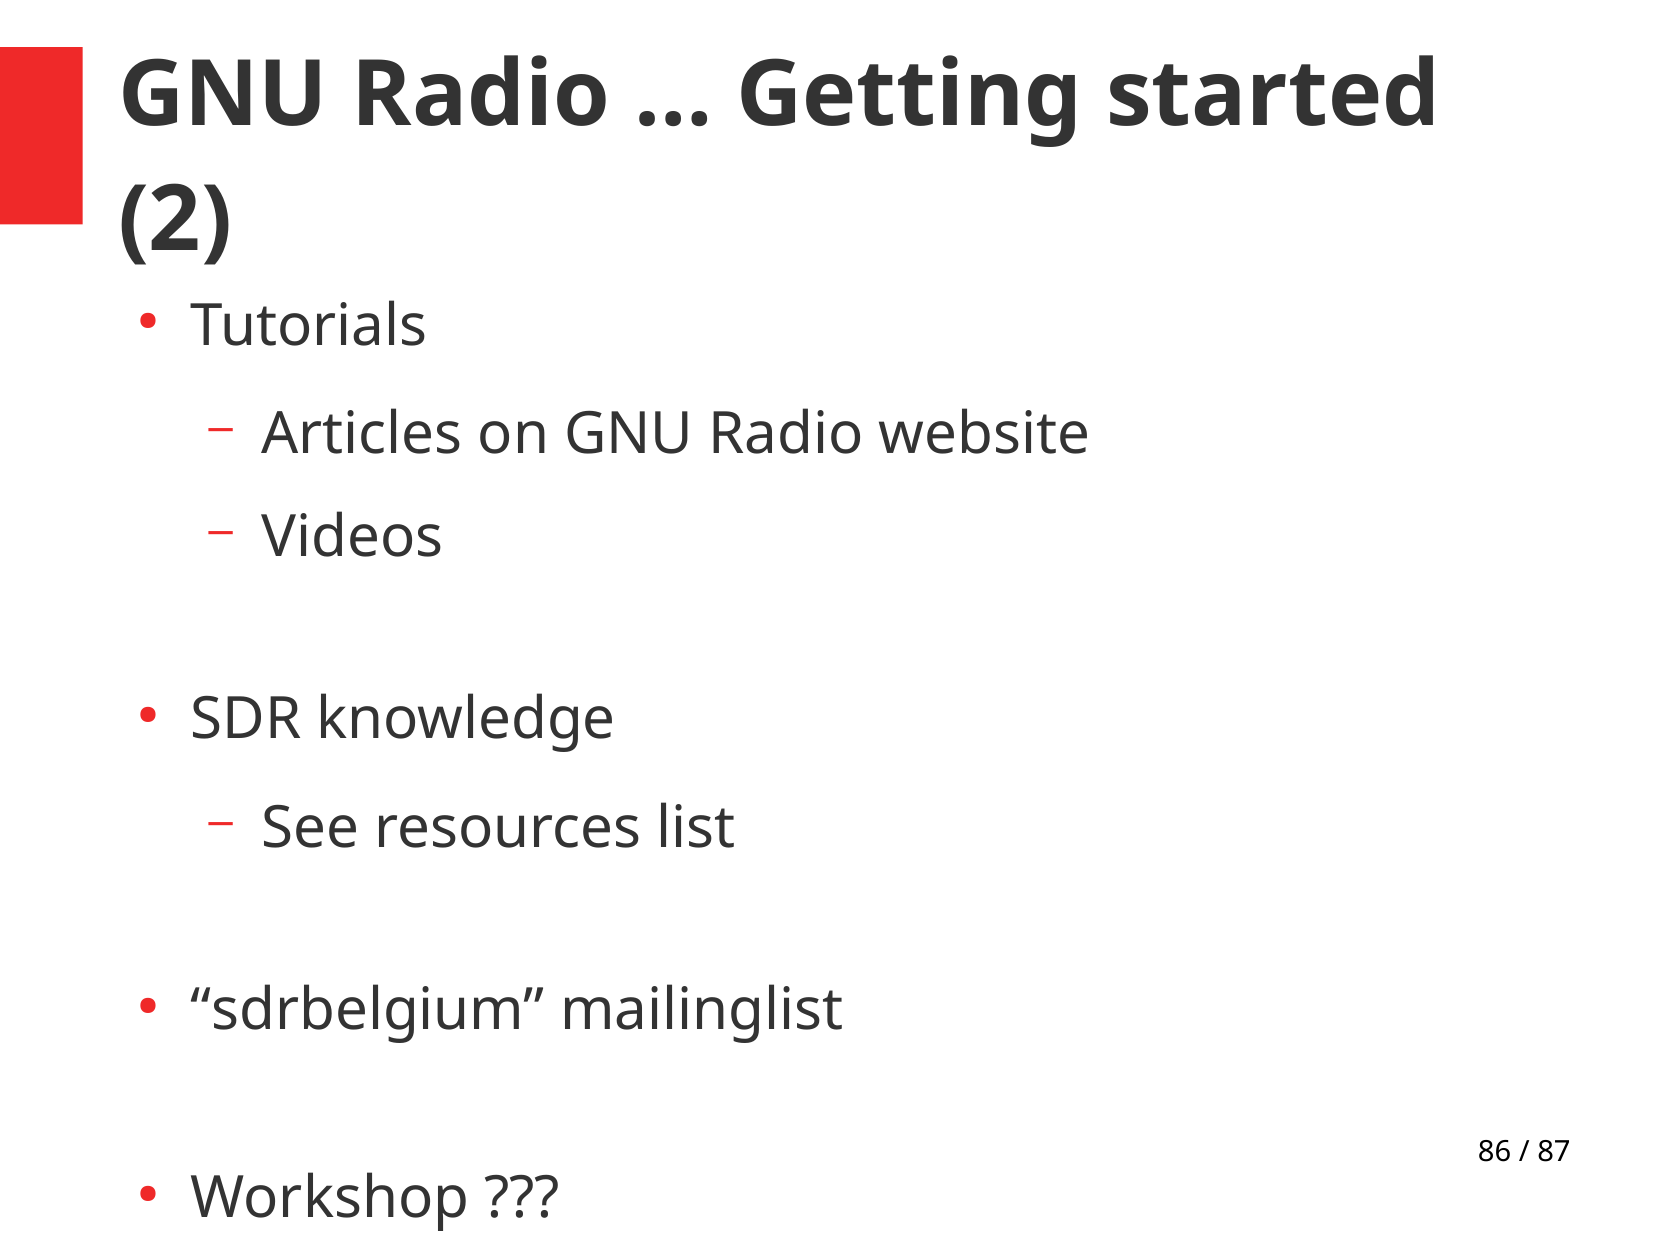

# GNU Radio … Getting started (2)
Tutorials
Articles on GNU Radio website
Videos
SDR knowledge
See resources list
“sdrbelgium” mailinglist
Workshop ???
86